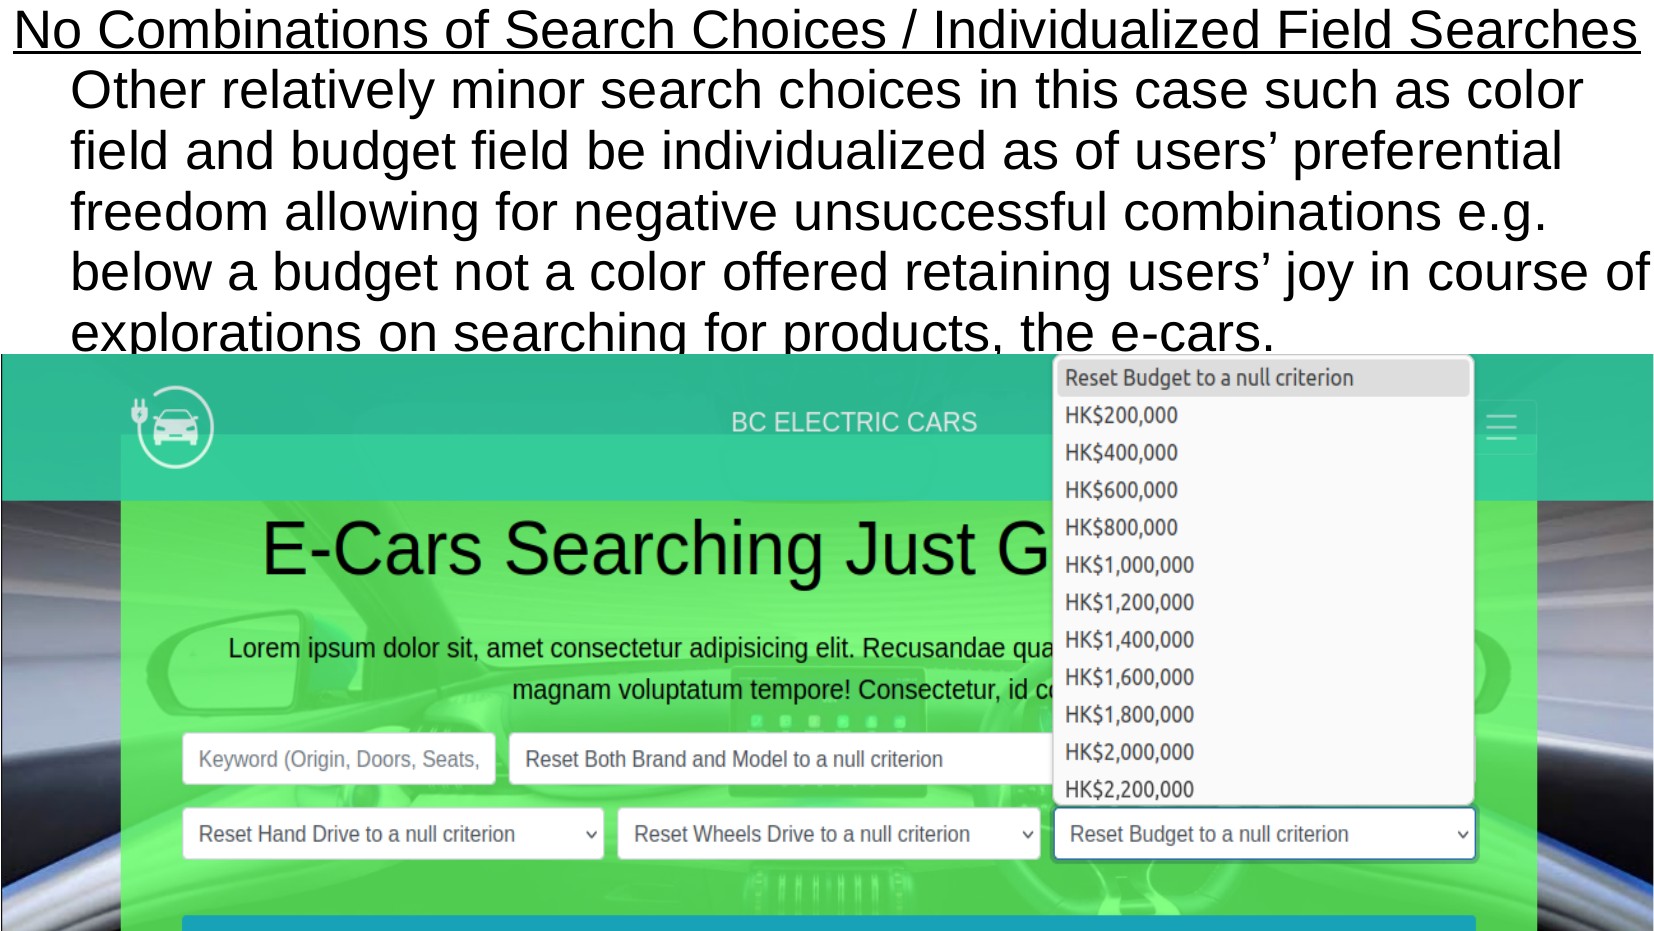

# No Combinations of Search Choices / Individualized Field Searches
Other relatively minor search choices in this case such as color field and budget field be individualized as of users’ preferential freedom allowing for negative unsuccessful combinations e.g. below a budget not a color offered retaining users’ joy in course of explorations on searching for products, the e-cars.